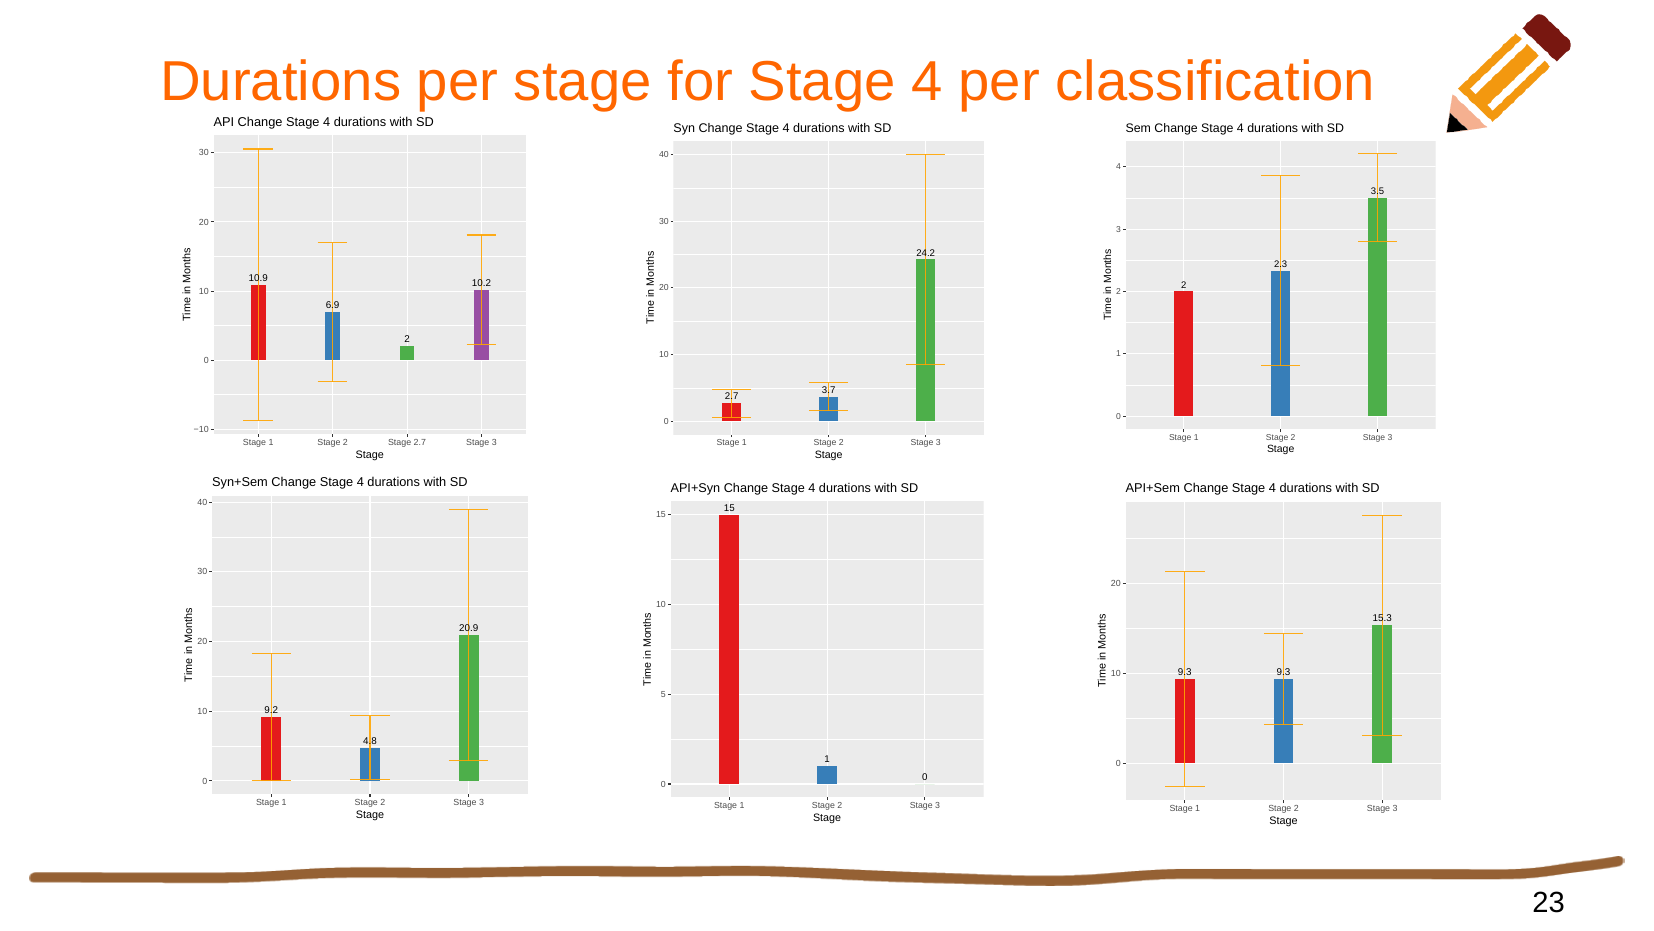

# Durations per stage for Stage 4 per classification
23